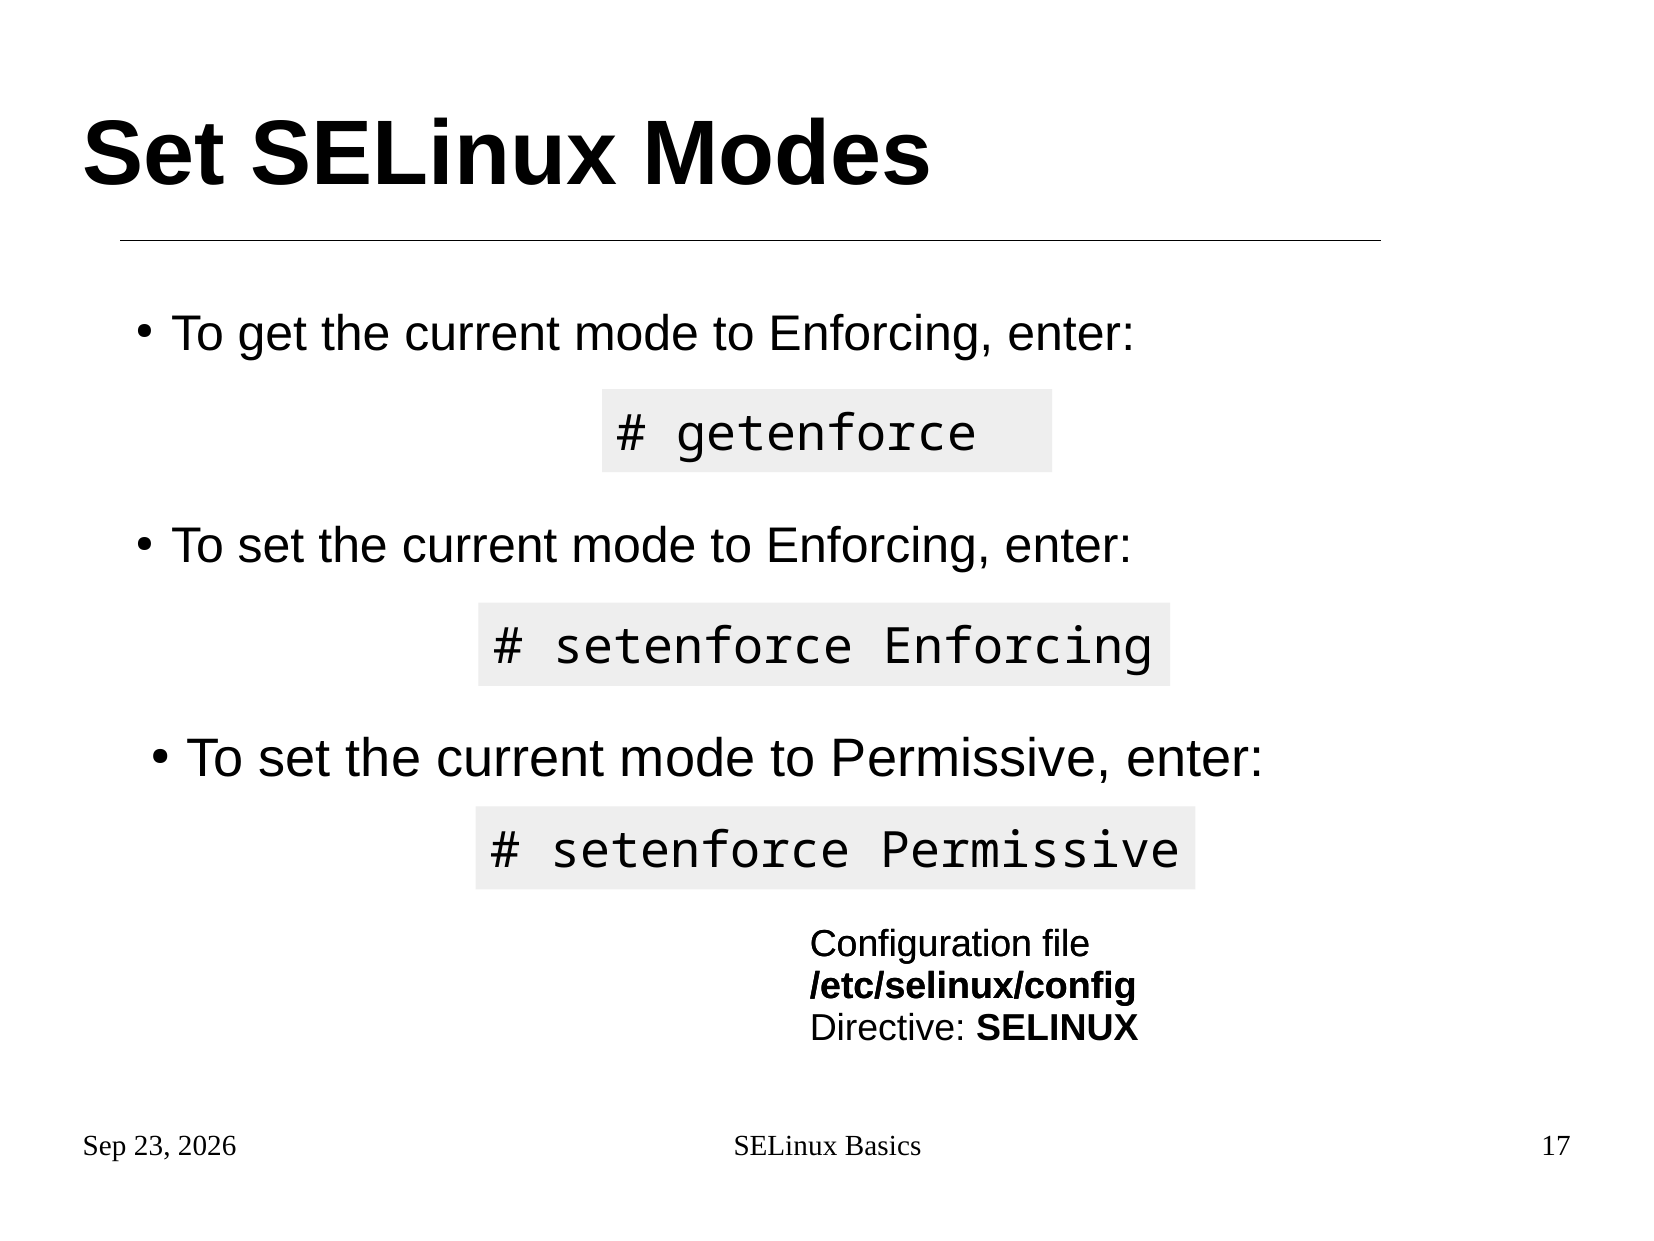

# Set SELinux Modes
To get the current mode to Enforcing, enter:
# getenforce
To set the current mode to Enforcing, enter:
# setenforce Enforcing
To set the current mode to Permissive, enter:
# setenforce Permissive
Configuration file
/etc/selinux/config
Directive: SELINUX
Configuration file
/etc/selinux/config
SELinux Basics
17